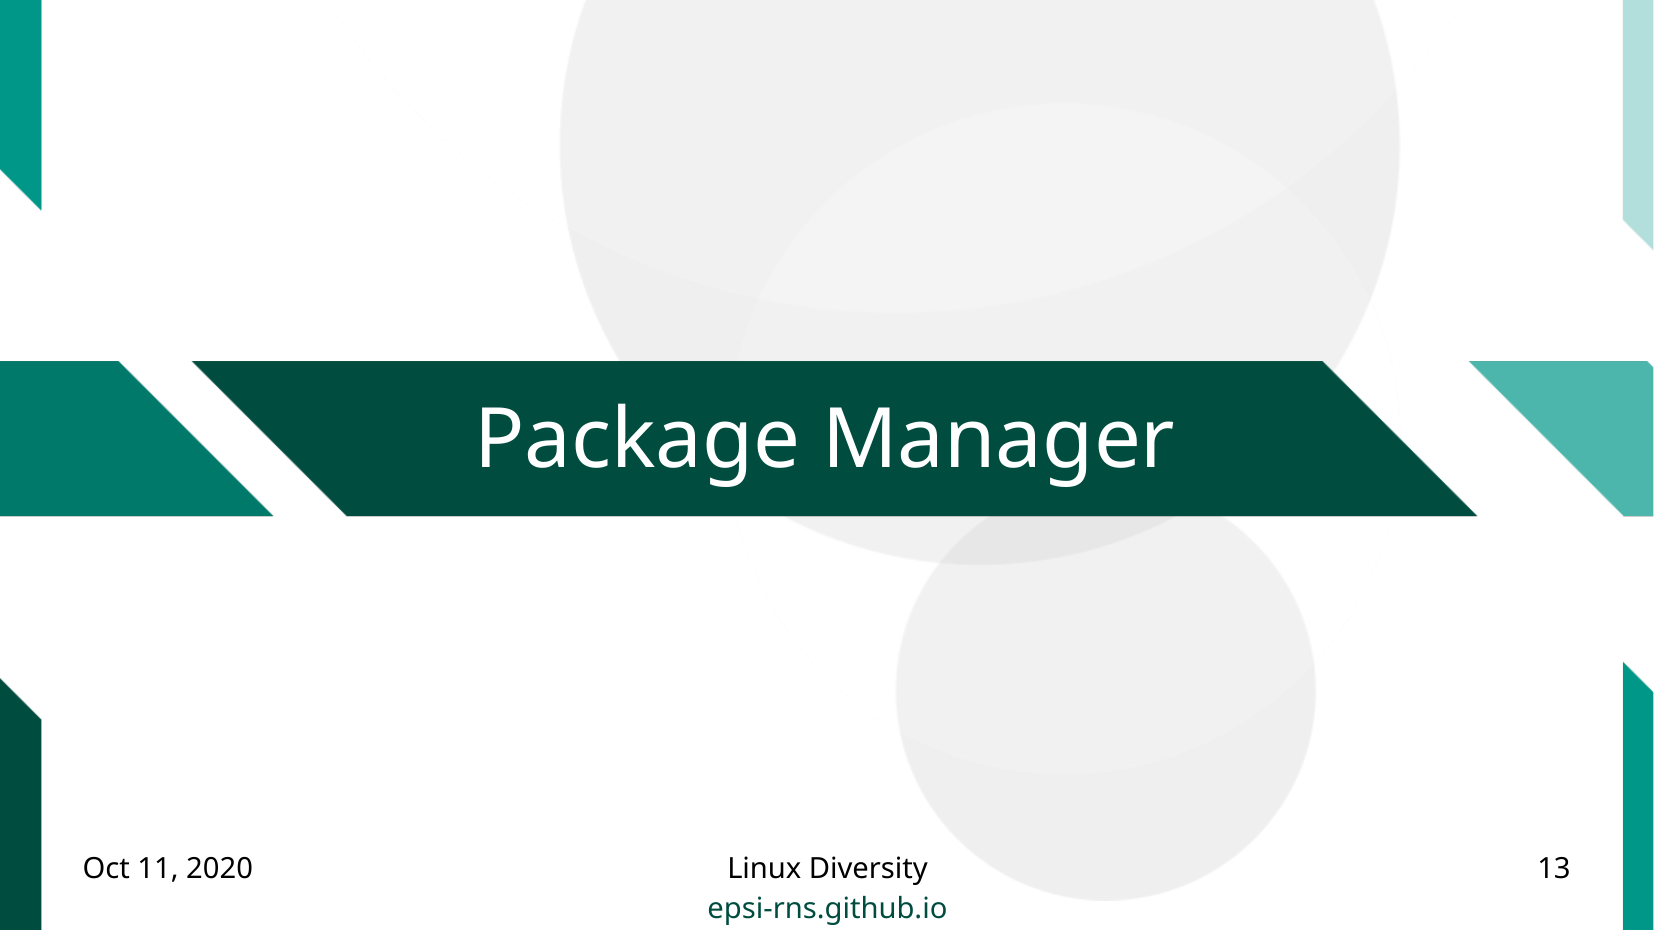

# Package Manager
Oct 11, 2020
Linux Diversity
13